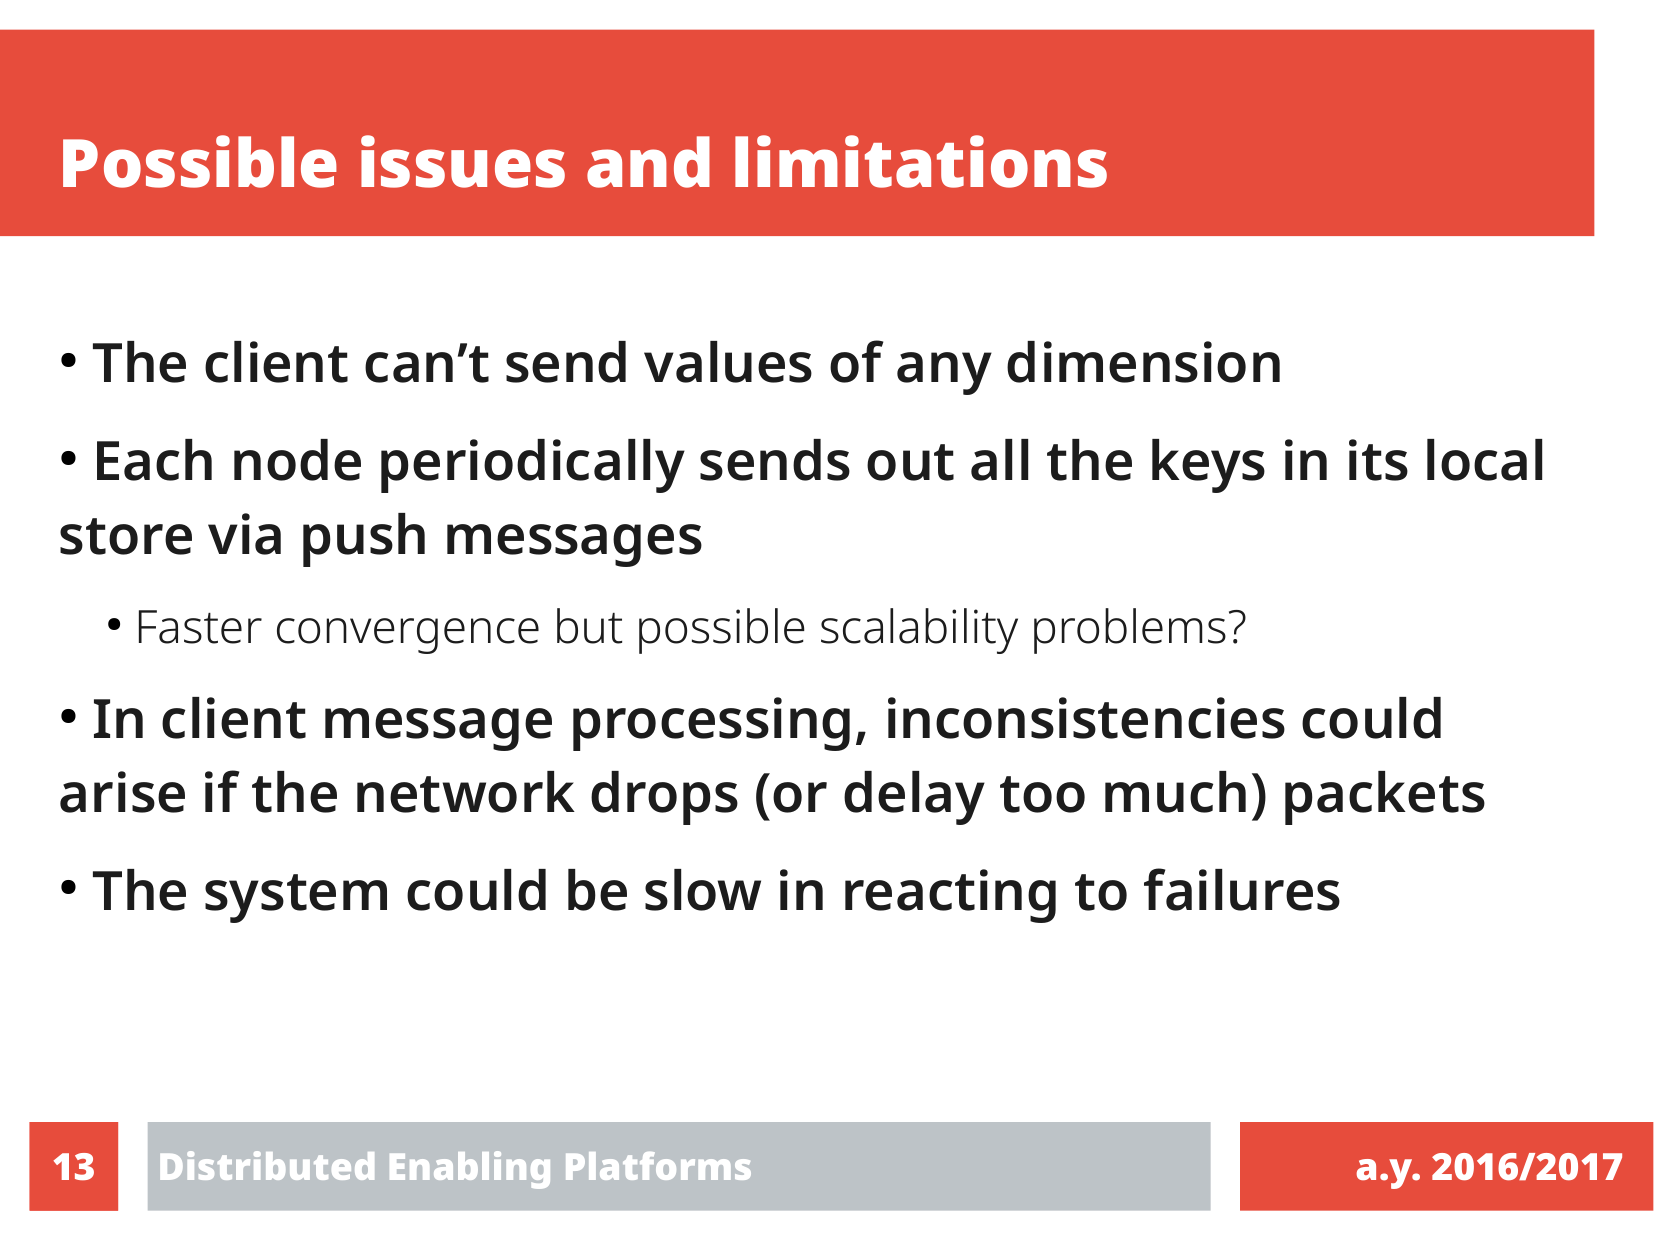

# Possible issues and limitations
 The client can’t send values of any dimension
 Each node periodically sends out all the keys in its local store via push messages
 Faster convergence but possible scalability problems?
 In client message processing, inconsistencies could arise if the network drops (or delay too much) packets
 The system could be slow in reacting to failures
13
Distributed Enabling Platforms
a.y. 2016/2017